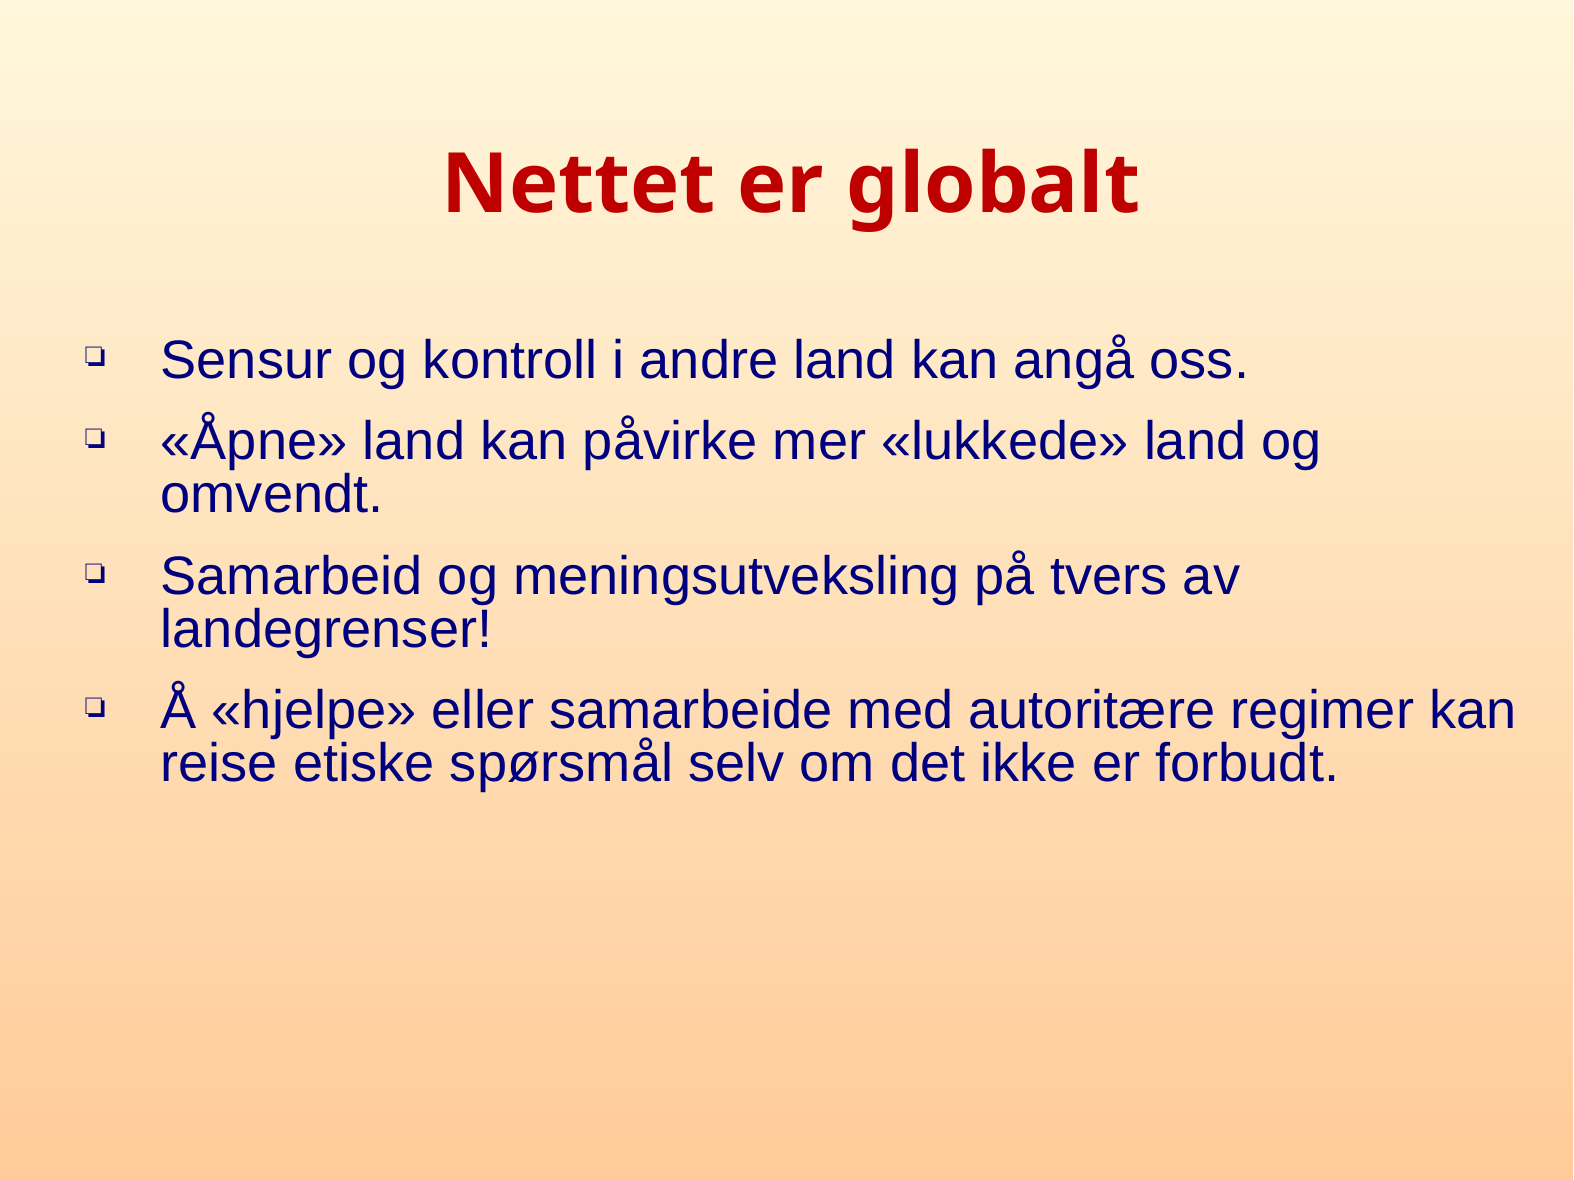

# Nettet er globalt
Sensur og kontroll i andre land kan angå oss.
«Åpne» land kan påvirke mer «lukkede» land og omvendt.
Samarbeid og meningsutveksling på tvers av landegrenser!
Å «hjelpe» eller samarbeide med autoritære regimer kan reise etiske spørsmål selv om det ikke er forbudt.